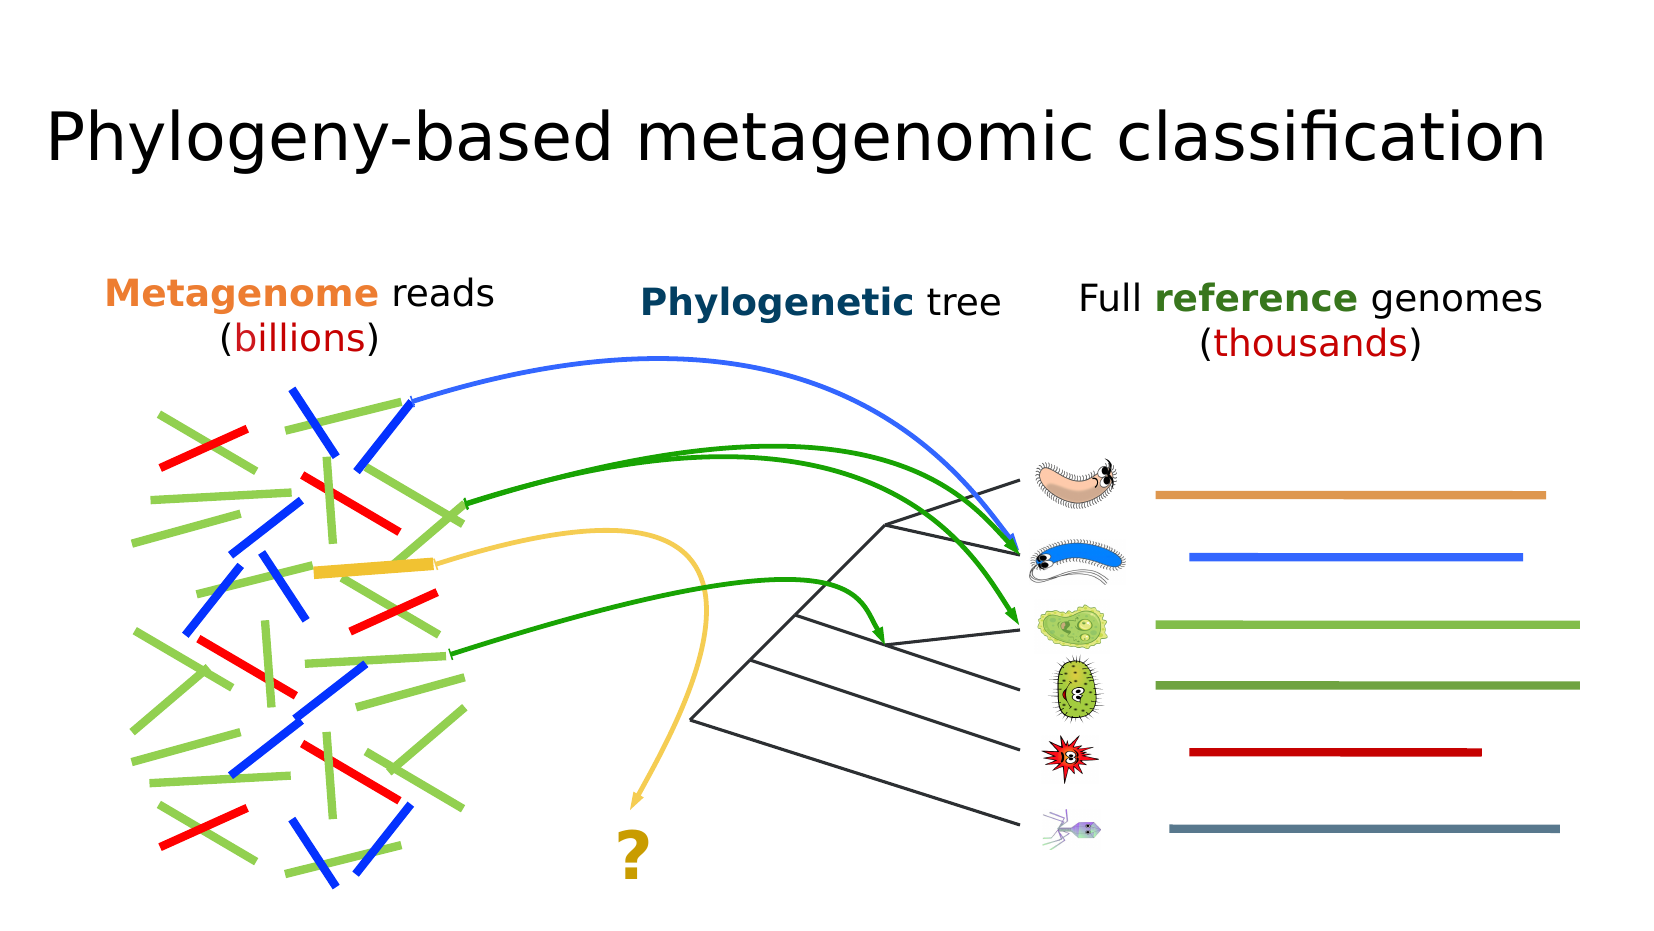

# Phylogeny-based metagenomic classification
Metagenome reads
(billions)
Full reference genomes
(thousands)
Phylogenetic tree
?
5